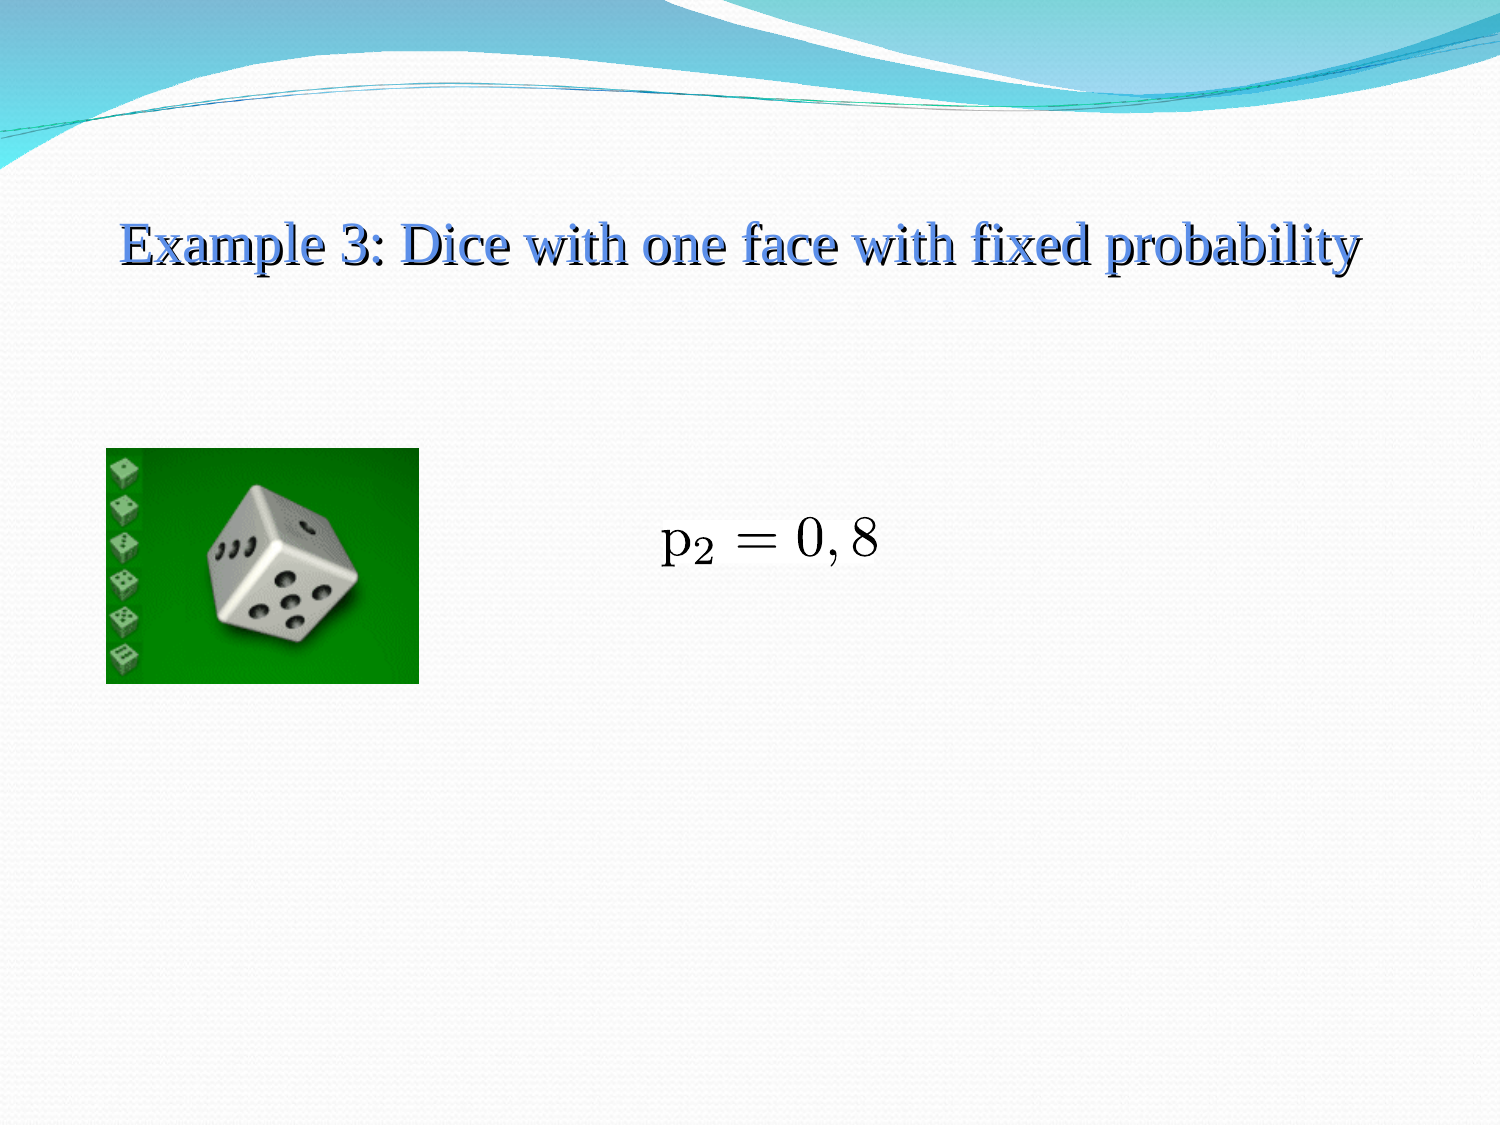

Example 3: Dice with one face with fixed probability